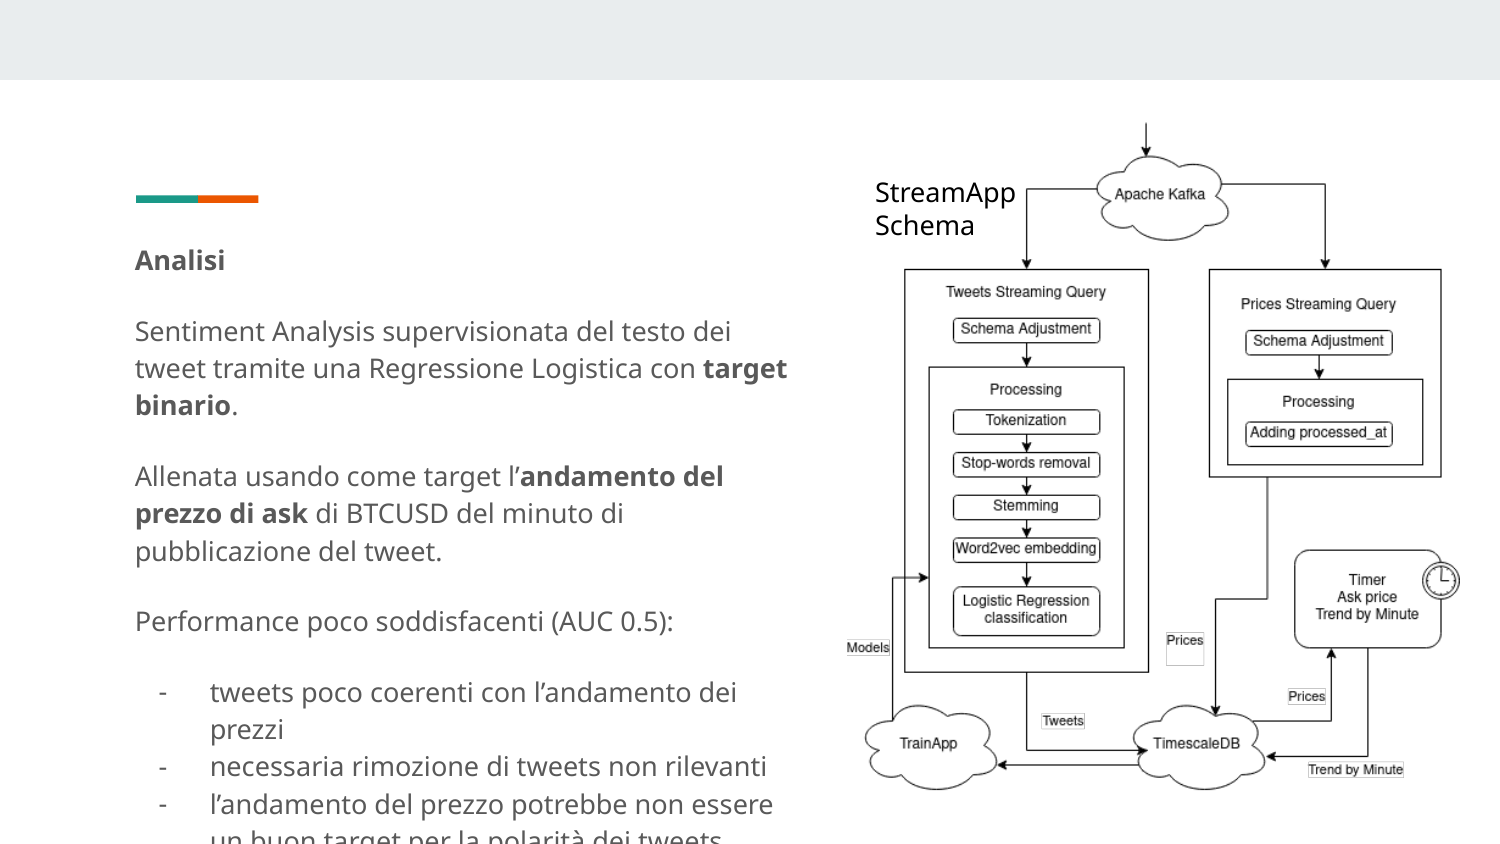

StreamApp Schema
# Analisi
Sentiment Analysis supervisionata del testo dei tweet tramite una Regressione Logistica con target binario.
Allenata usando come target l’andamento del prezzo di ask di BTCUSD del minuto di pubblicazione del tweet.
Performance poco soddisfacenti (AUC 0.5):
tweets poco coerenti con l’andamento dei prezzi
necessaria rimozione di tweets non rilevanti
l’andamento del prezzo potrebbe non essere un buon target per la polarità dei tweets